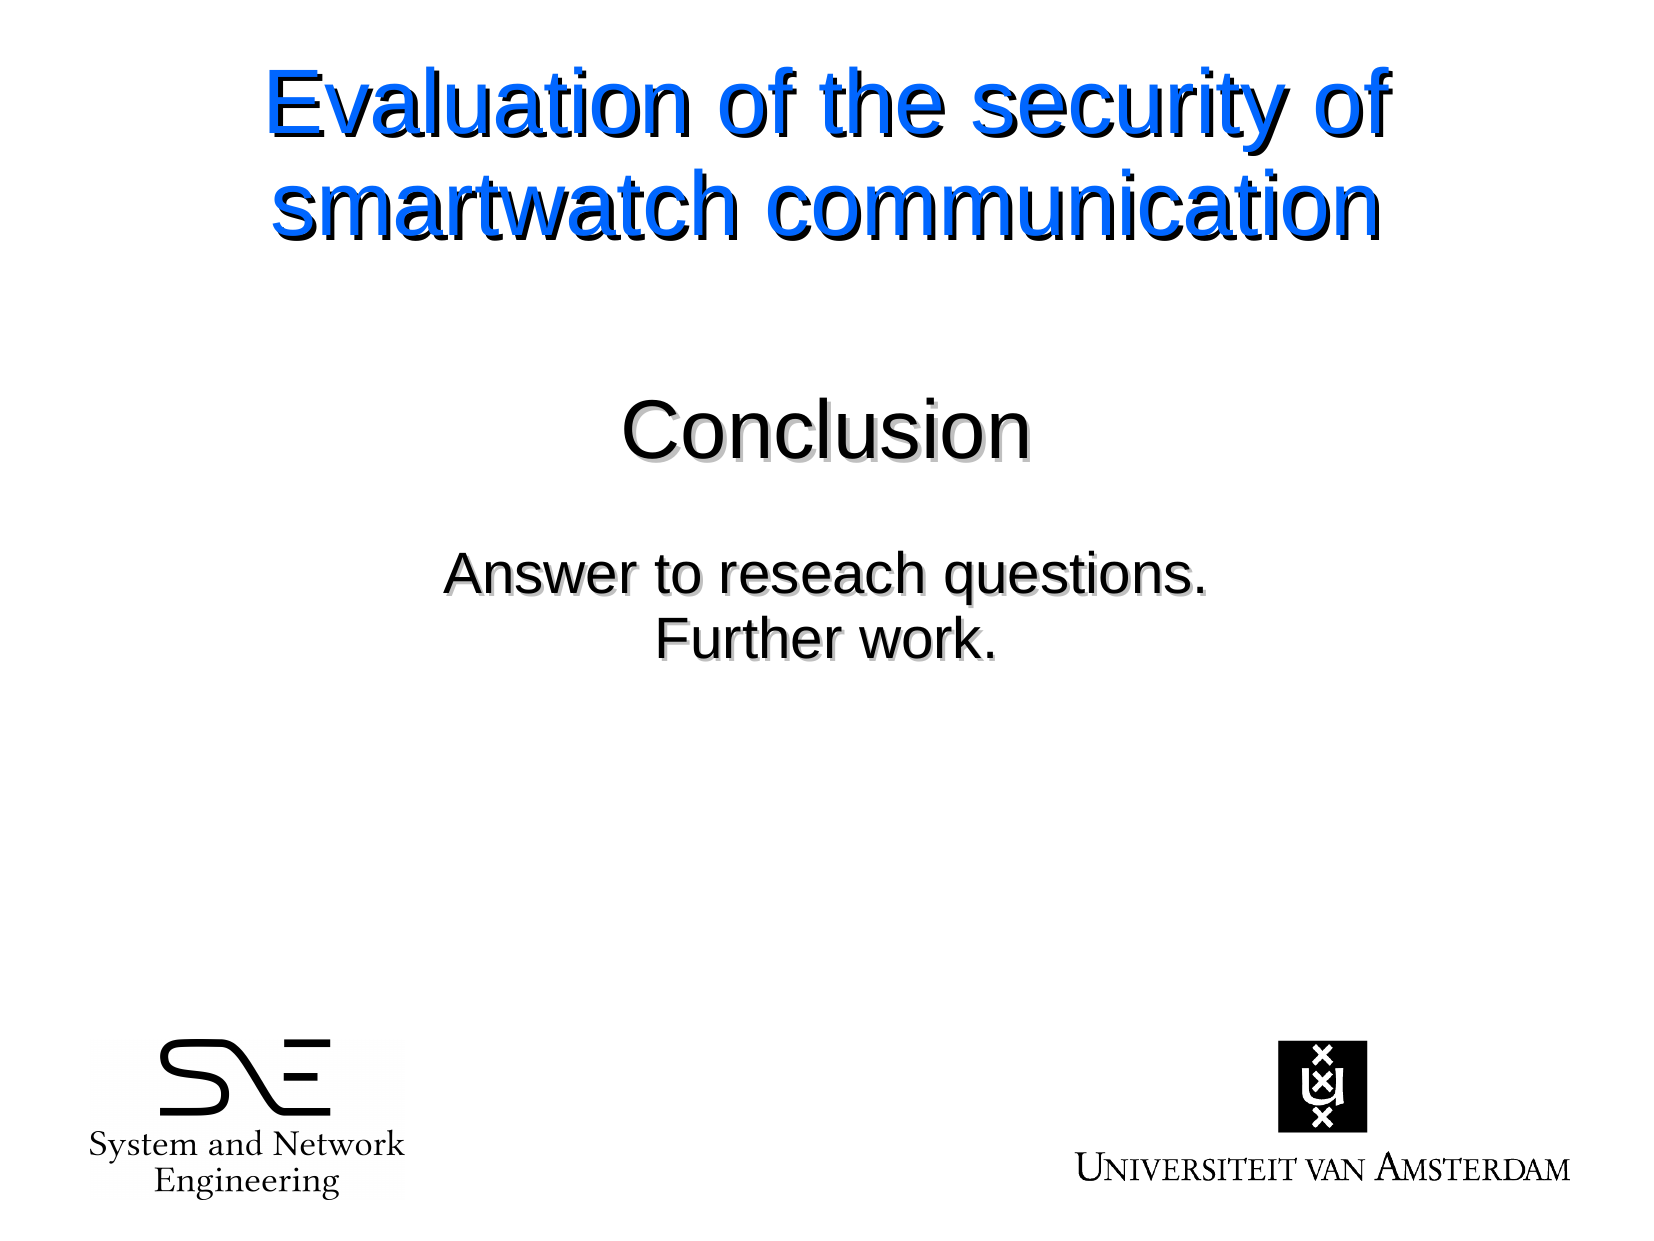

# Evaluation of the security of smartwatch communication
Conclusion
Answer to reseach questions.
Further work.